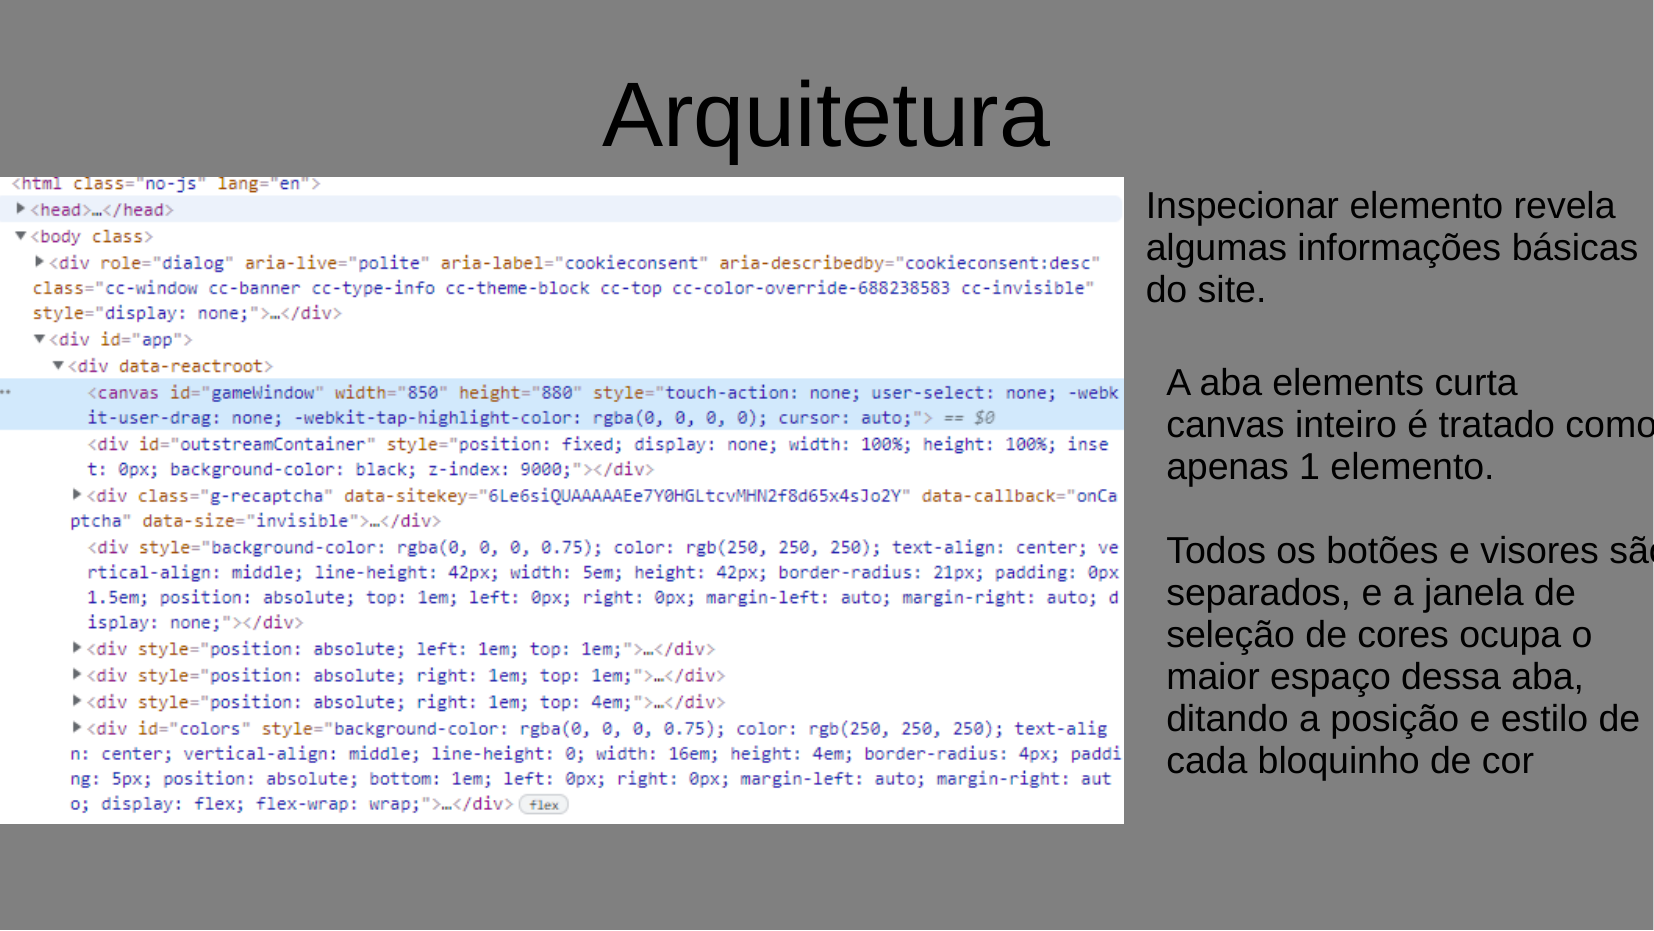

# Arquitetura
Inspecionar elemento revela
algumas informações básicas
do site.
A aba elements curta
canvas inteiro é tratado como
apenas 1 elemento.
Todos os botões e visores são
separados, e a janela de
seleção de cores ocupa o
maior espaço dessa aba,
ditando a posição e estilo de
cada bloquinho de cor